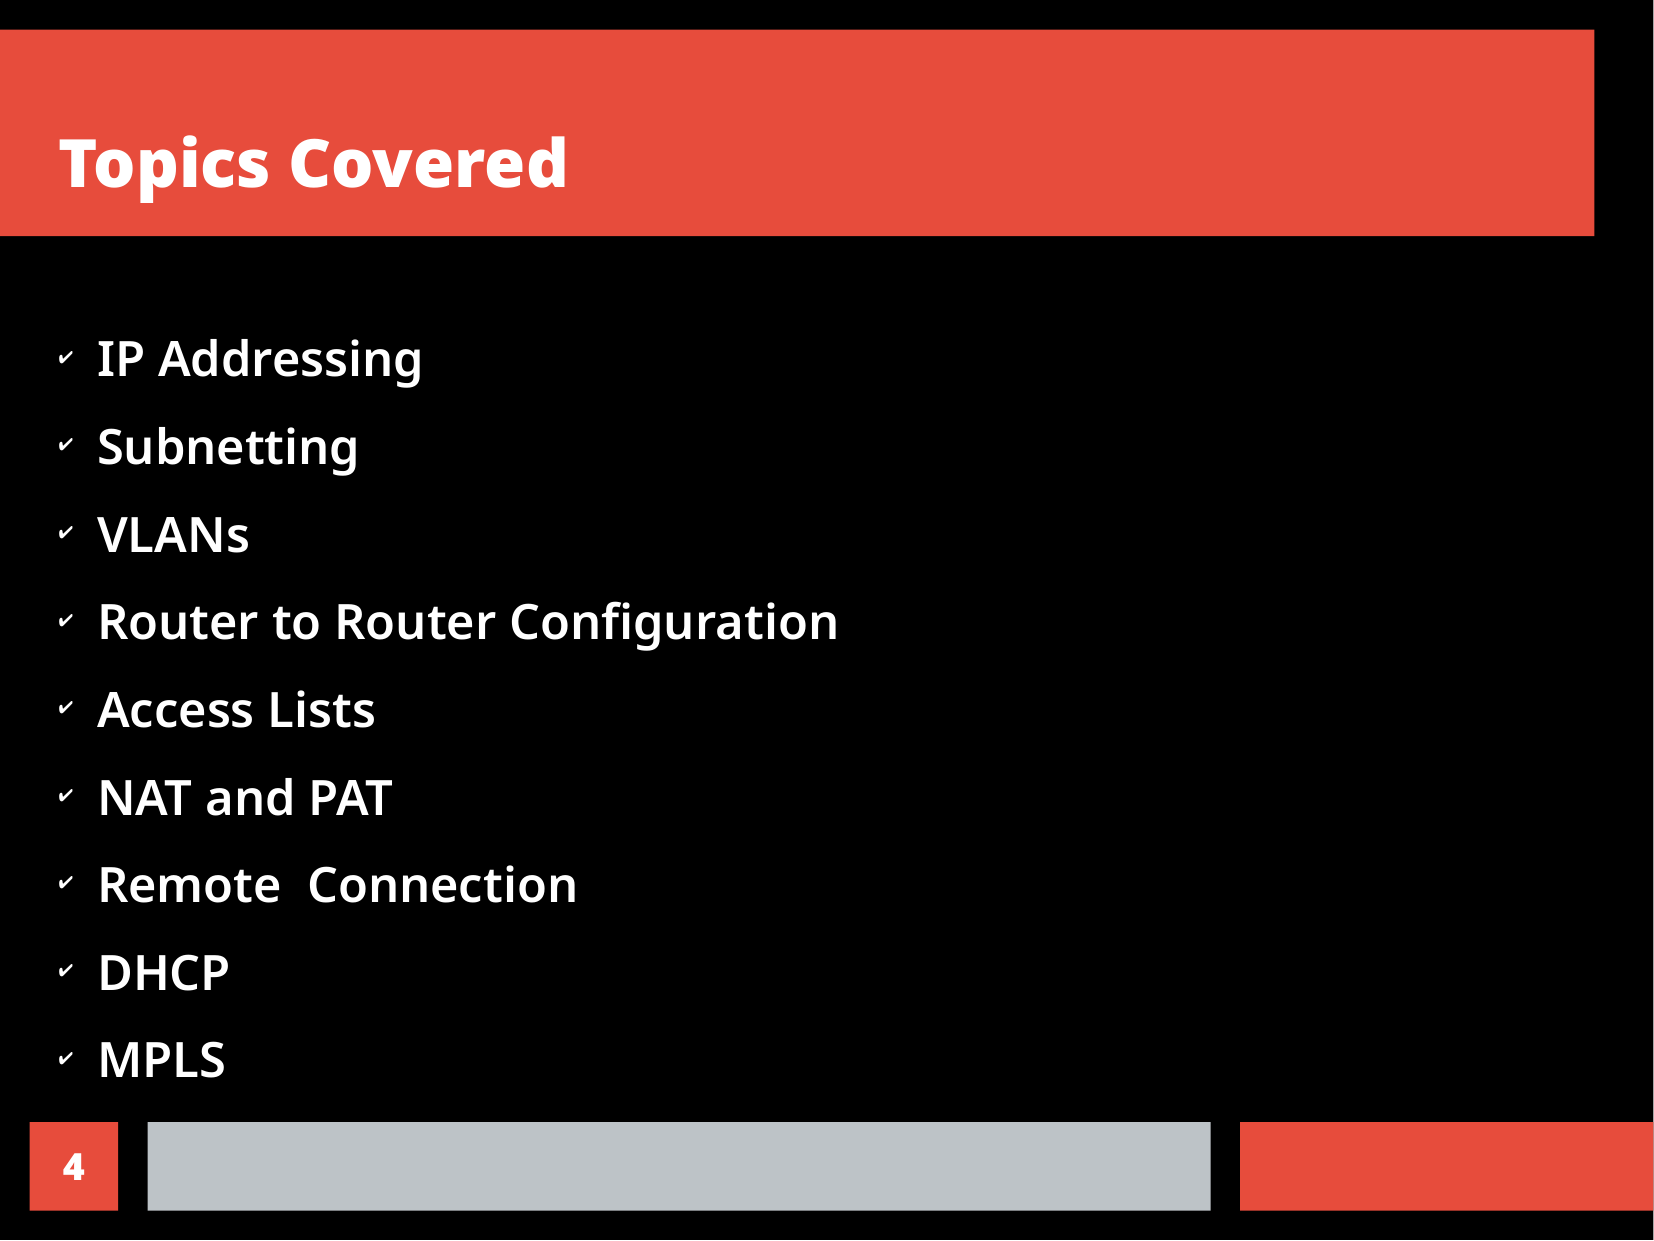

# Topics Covered
 IP Addressing
 Subnetting
 VLANs
 Router to Router Configuration
 Access Lists
 NAT and PAT
 Remote Connection
 DHCP
 MPLS
4